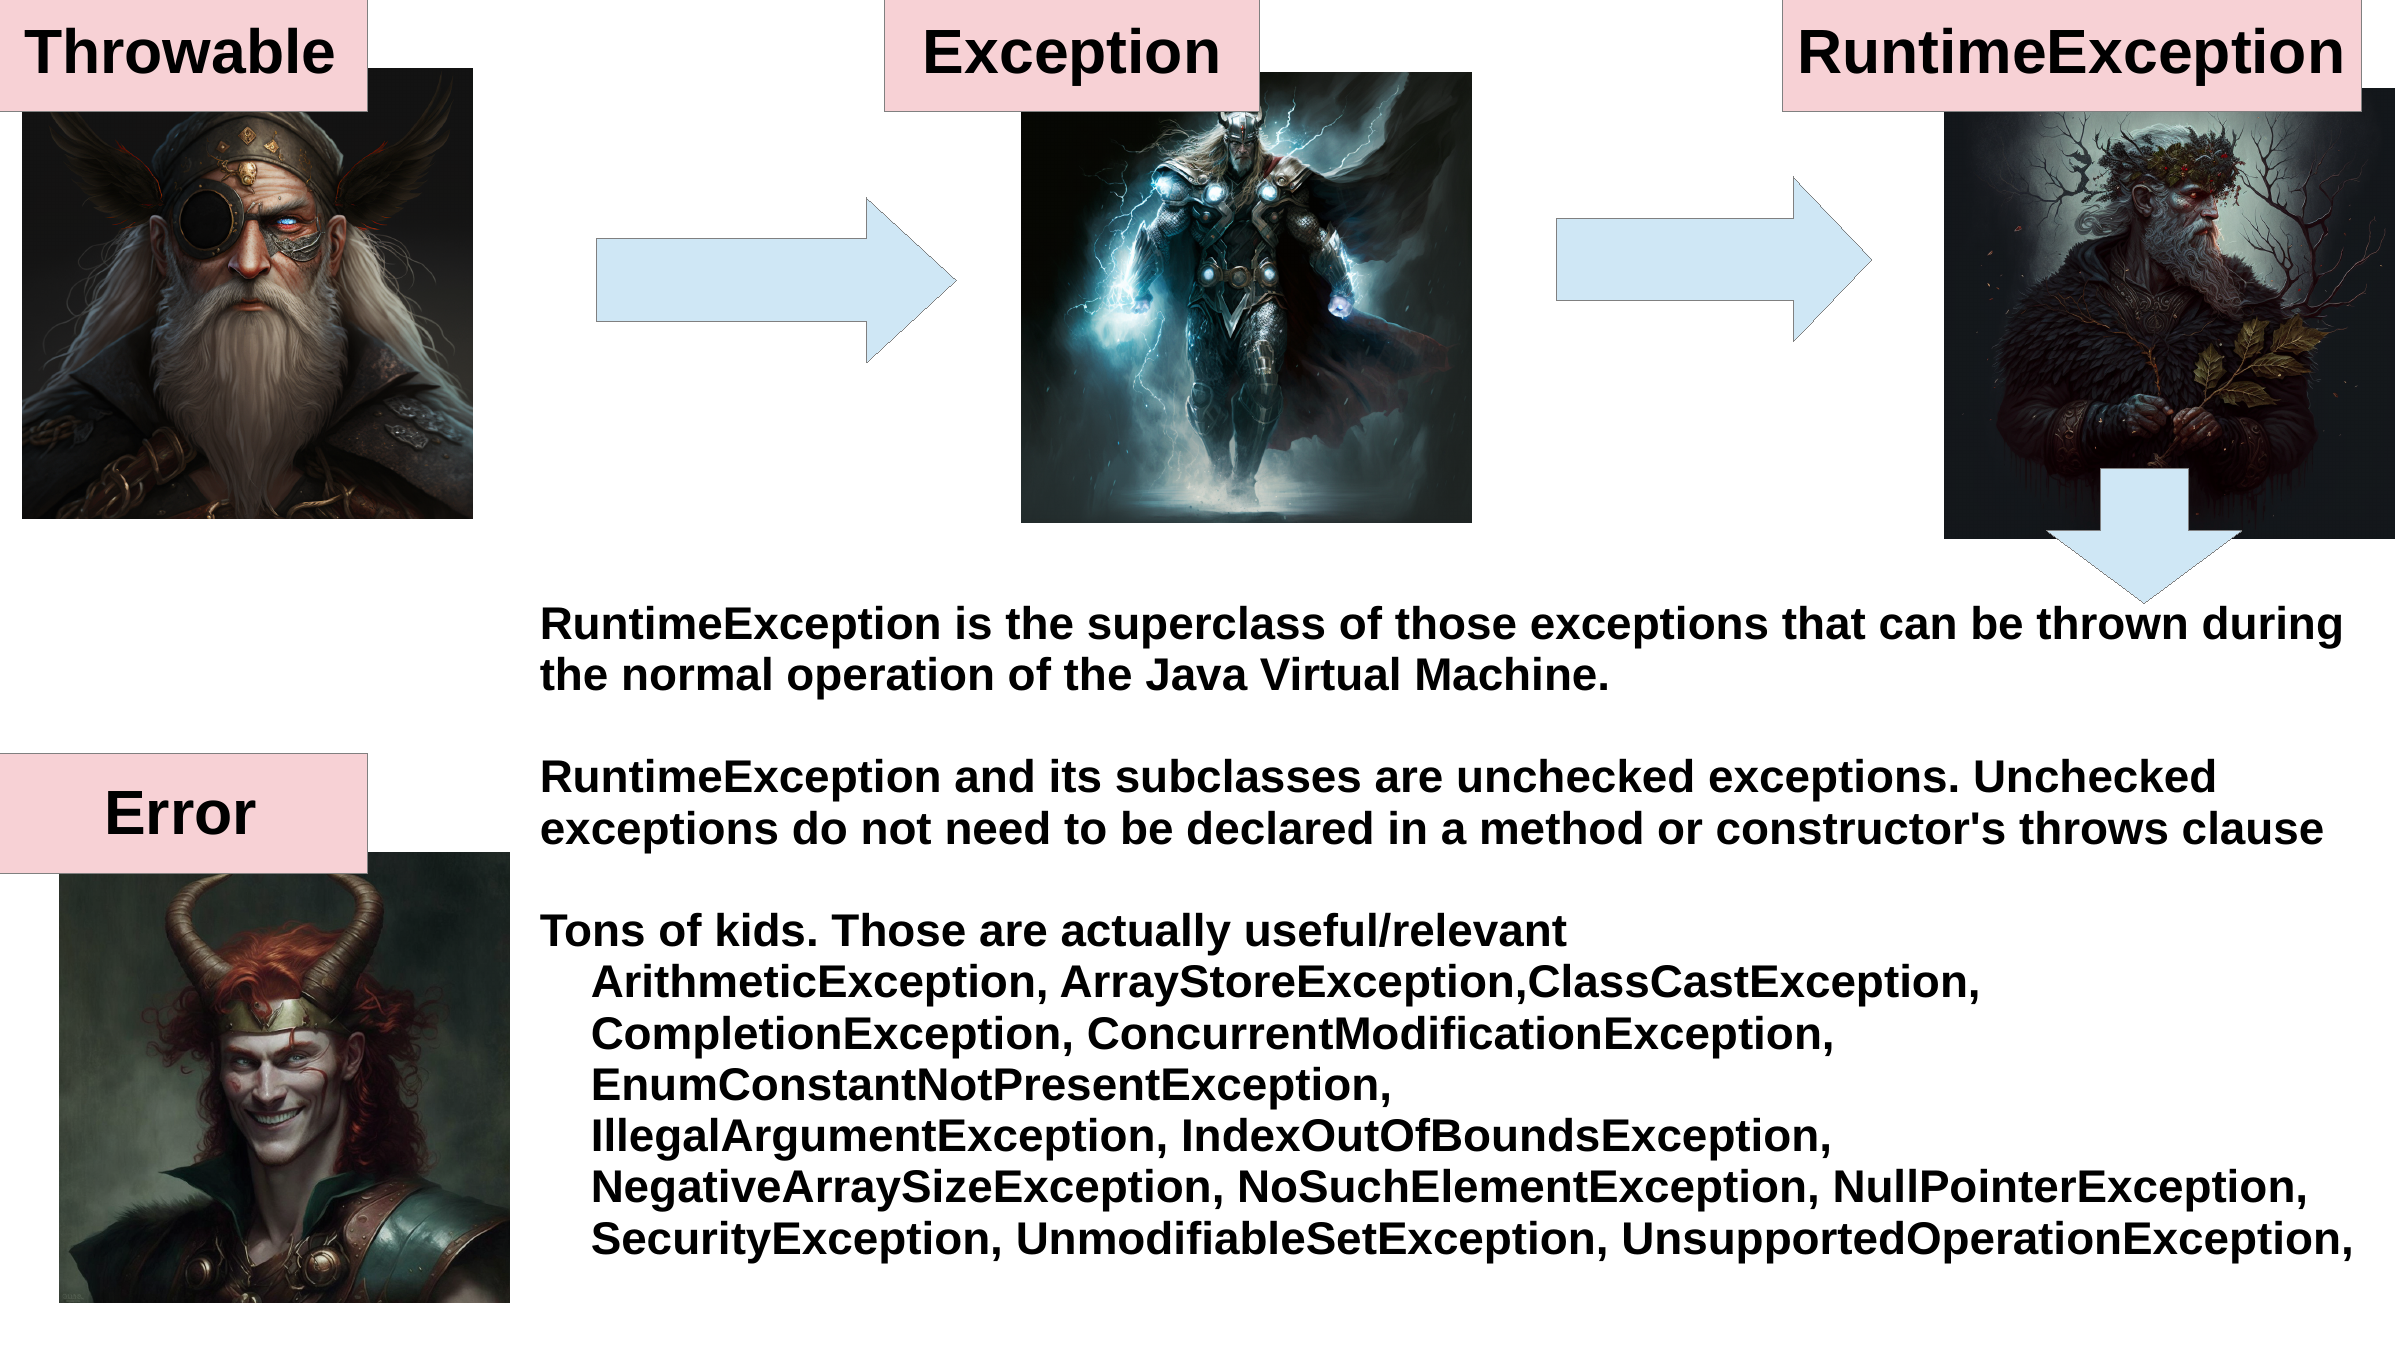

Throwable
Exception
RuntimeException
RuntimeException is the superclass of those exceptions that can be thrown during the normal operation of the Java Virtual Machine.
RuntimeException and its subclasses are unchecked exceptions. Unchecked exceptions do not need to be declared in a method or constructor's throws clause
Tons of kids. Those are actually useful/relevant
 ArithmeticException, ArrayStoreException,ClassCastException,
 CompletionException, ConcurrentModificationException,
 EnumConstantNotPresentException,
 IllegalArgumentException, IndexOutOfBoundsException,
 NegativeArraySizeException, NoSuchElementException, NullPointerException,
 SecurityException, UnmodifiableSetException, UnsupportedOperationException,
Error